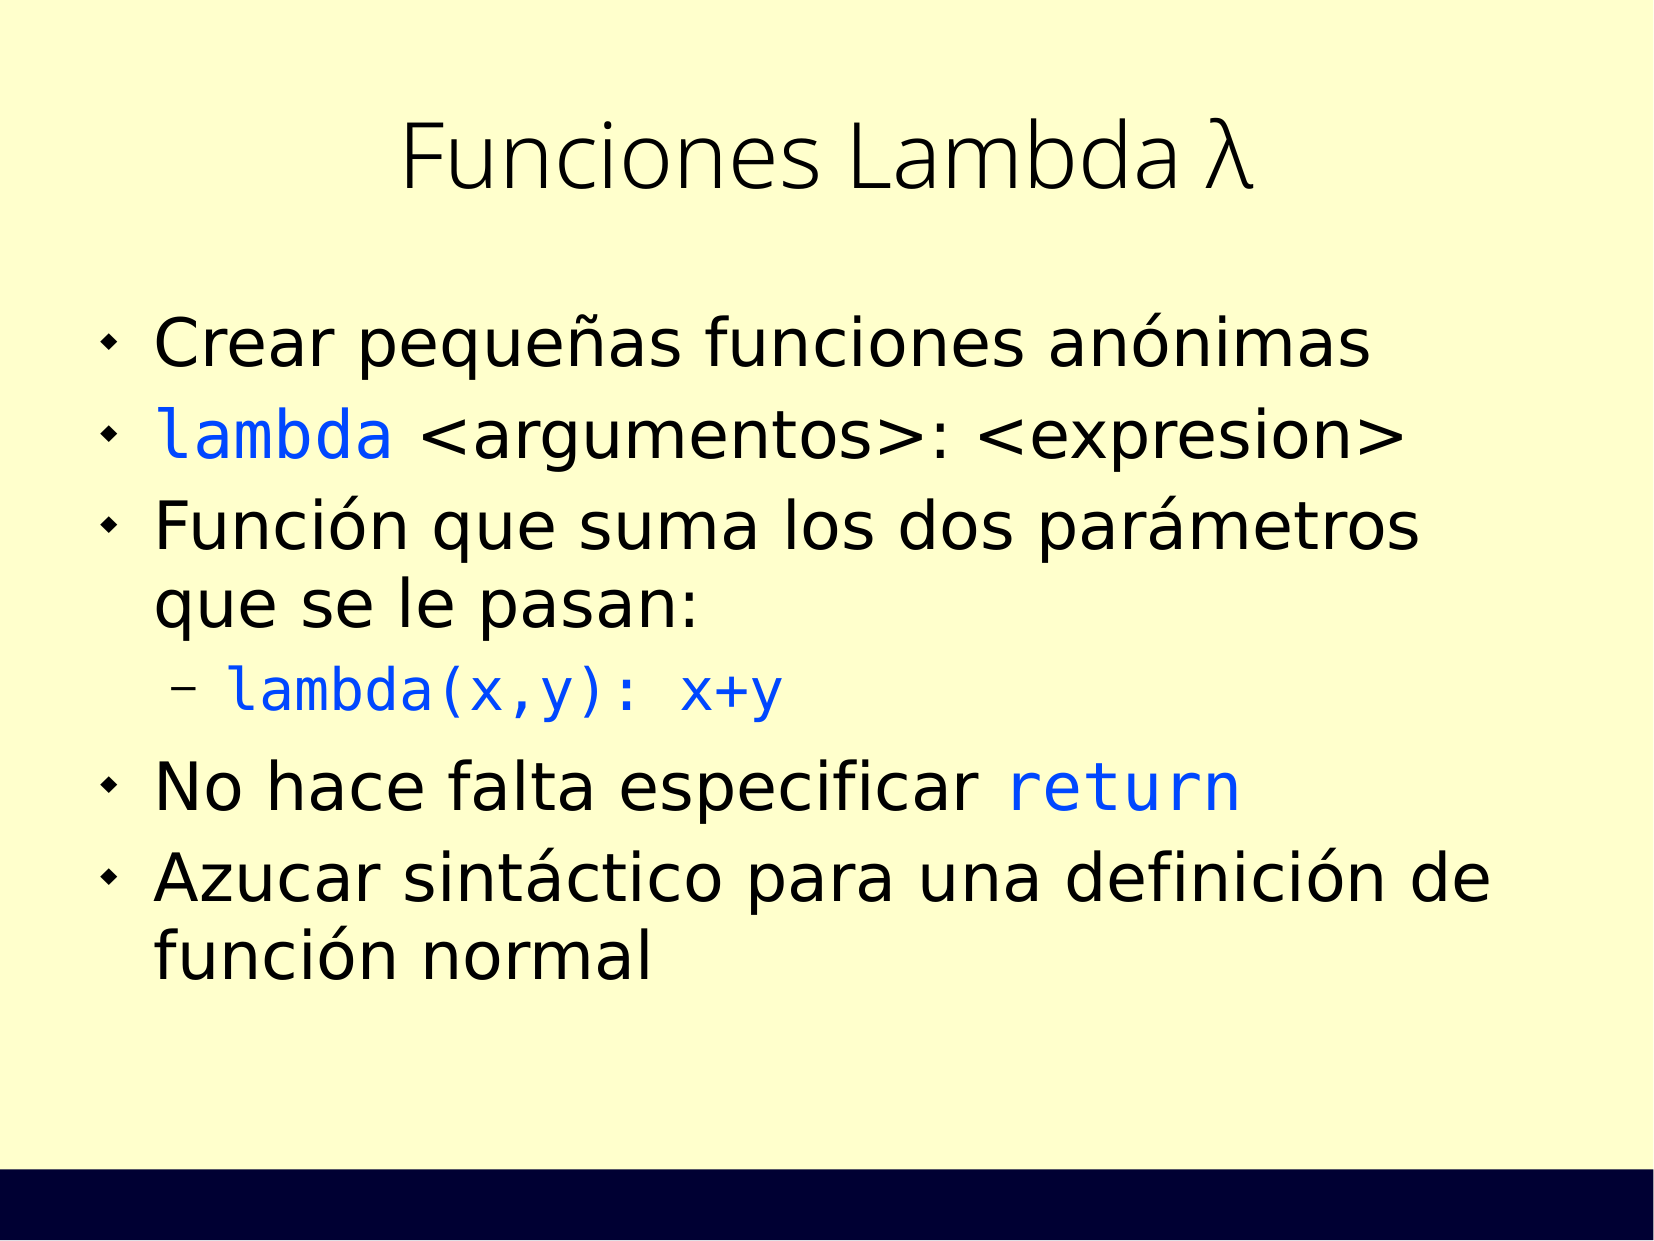

# Funciones Lambda λ
Crear pequeñas funciones anónimas
lambda <argumentos>: <expresion>
Función que suma los dos parámetros que se le pasan:
lambda(x,y): x+y
No hace falta especificar return
Azucar sintáctico para una definición de función normal